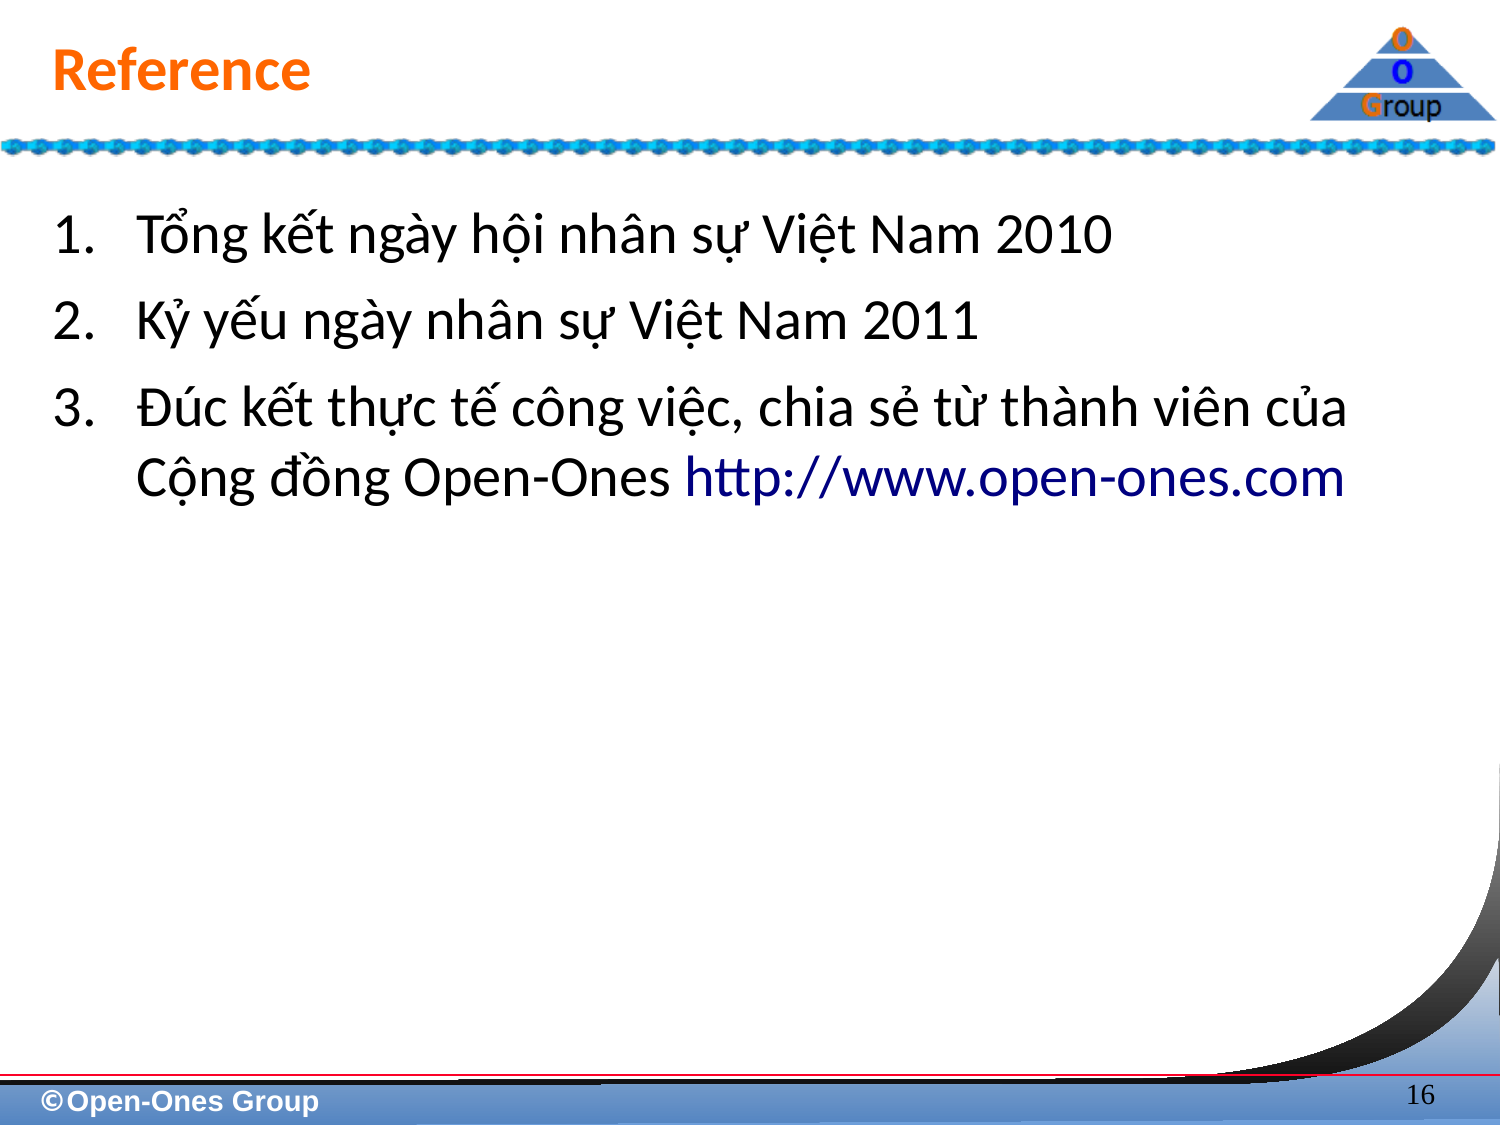

# Reference
Tổng kết ngày hội nhân sự Việt Nam 2010
Kỷ yếu ngày nhân sự Việt Nam 2011
Đúc kết thực tế công việc, chia sẻ từ thành viên của Cộng đồng Open-Ones http://www.open-ones.com
16